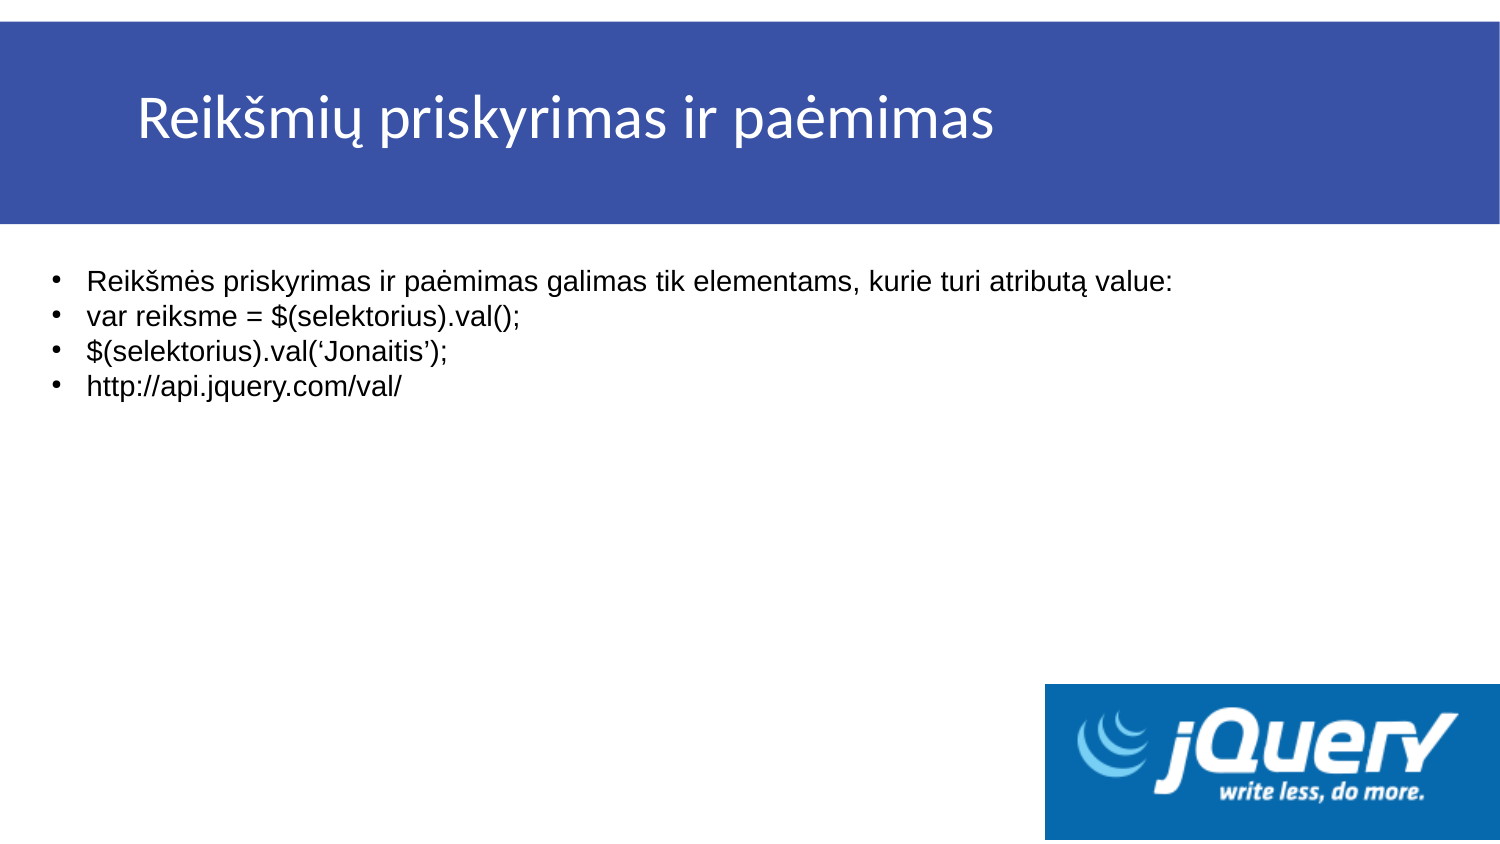

# Reikšmių priskyrimas ir paėmimas
Reikšmės priskyrimas ir paėmimas galimas tik elementams, kurie turi atributą value:
var reiksme = $(selektorius).val();
$(selektorius).val(‘Jonaitis’);
http://api.jquery.com/val/